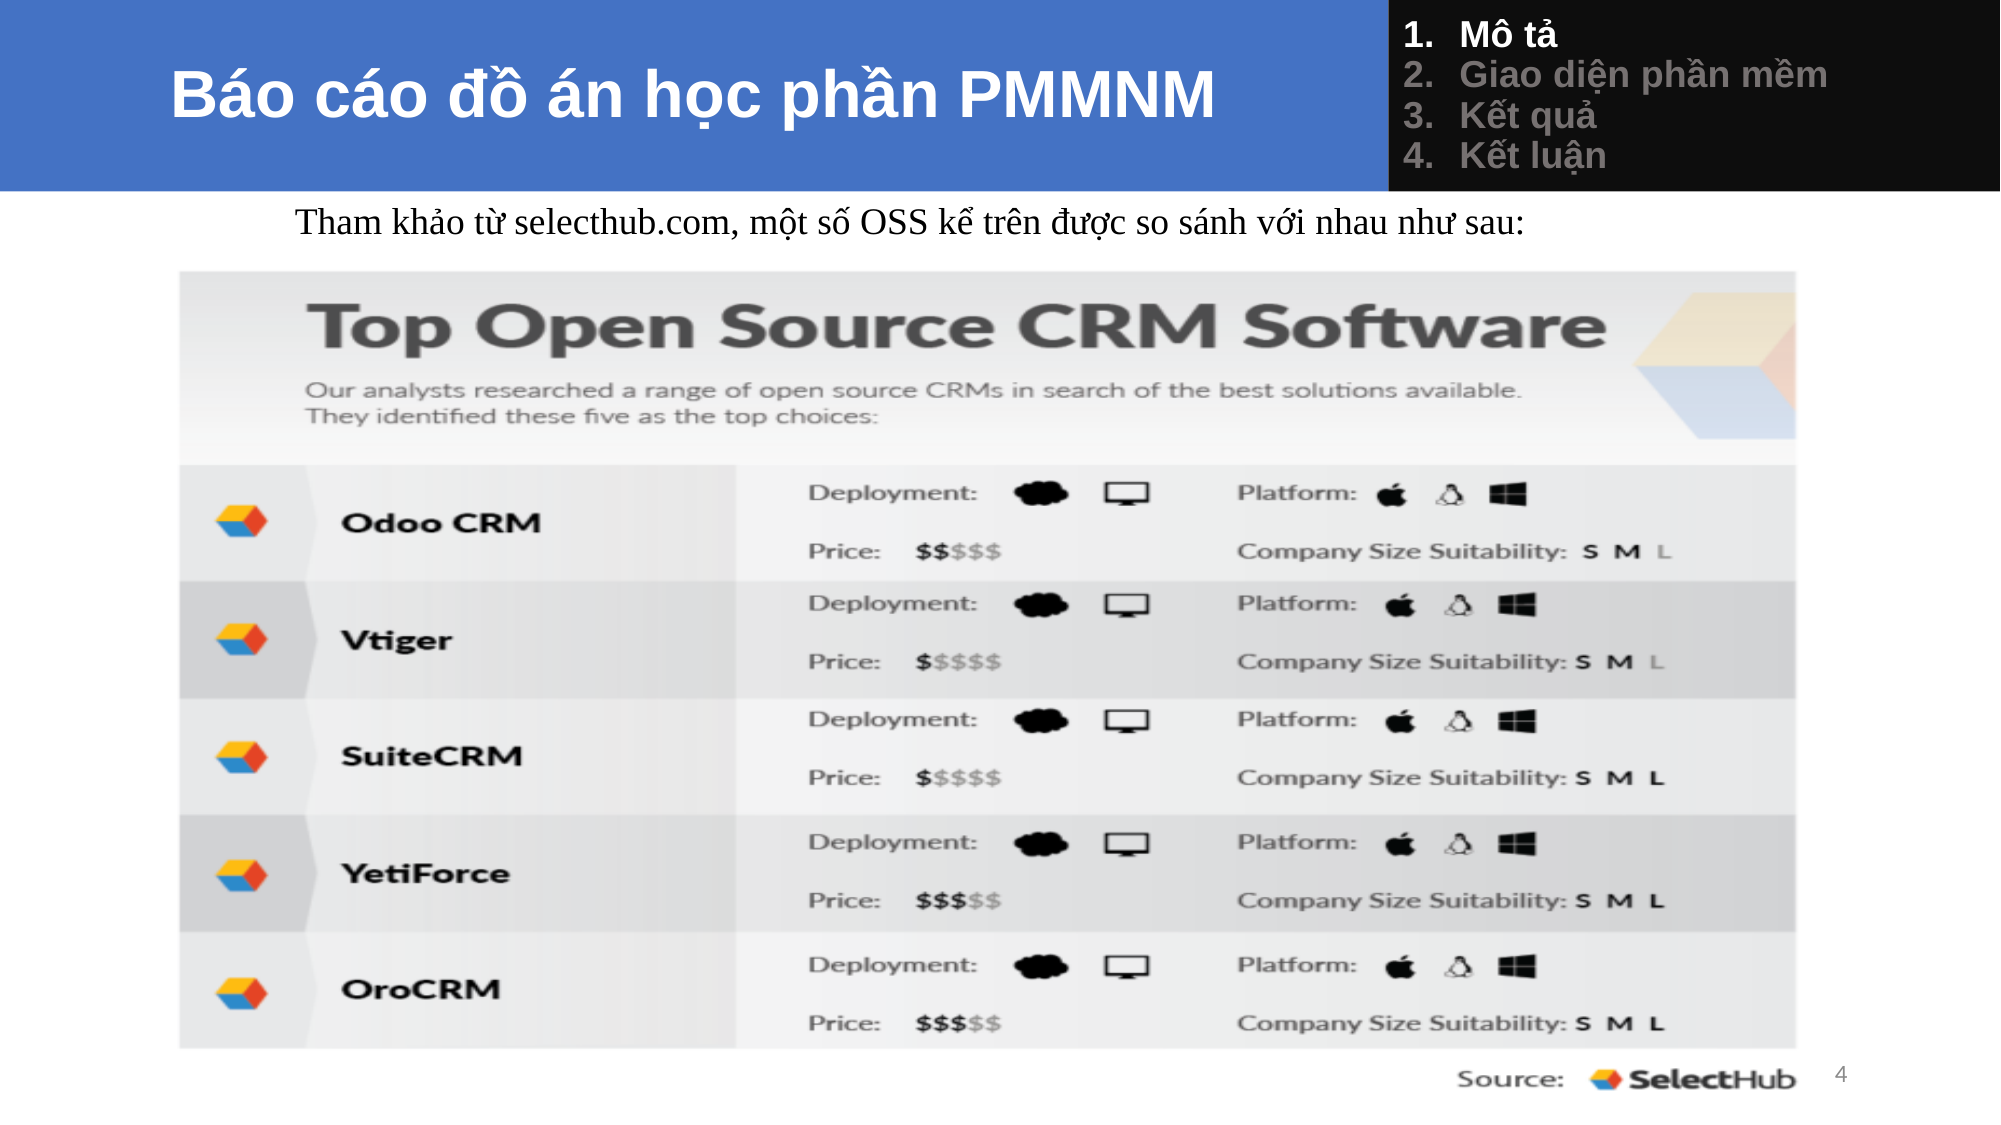

Báo cáo đồ án học phần PMMNM
Mô tả
Giao diện phần mềm
Kết quả
Kết luận
	Tham khảo từ selecthub.com, một số OSS kể trên được so sánh với nhau như sau: